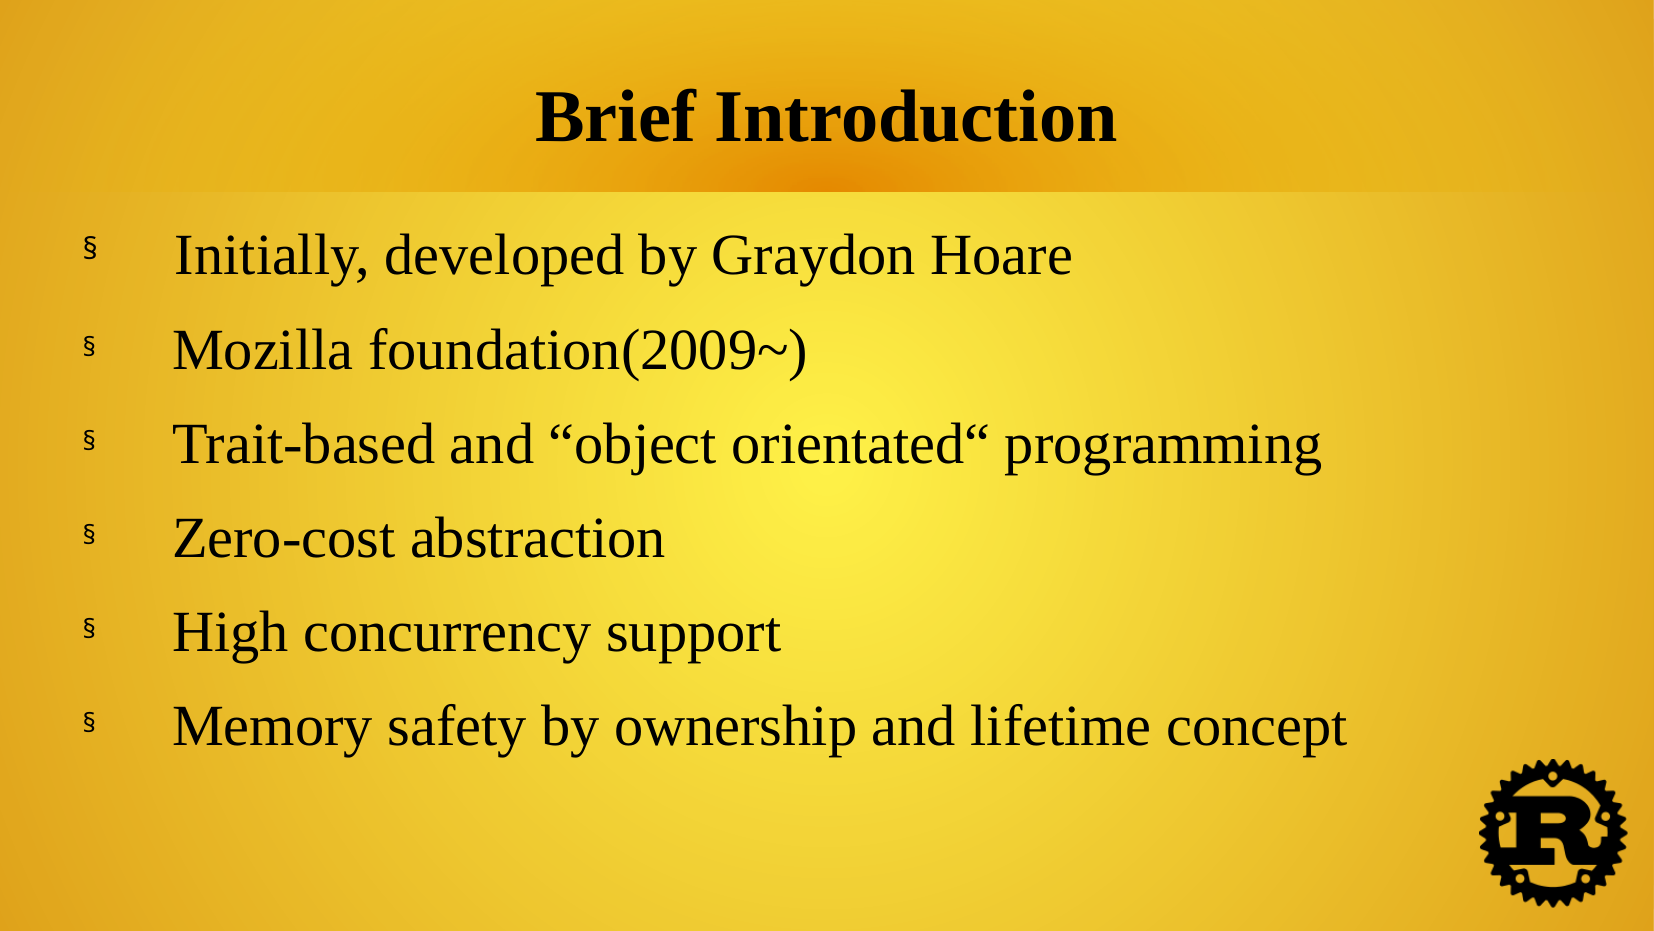

# Brief Introduction
 Initially, developed by Graydon Hoare
 Mozilla foundation(2009~)
 Trait-based and “object orientated“ programming
 Zero-cost abstraction
 High concurrency support
 Memory safety by ownership and lifetime concept